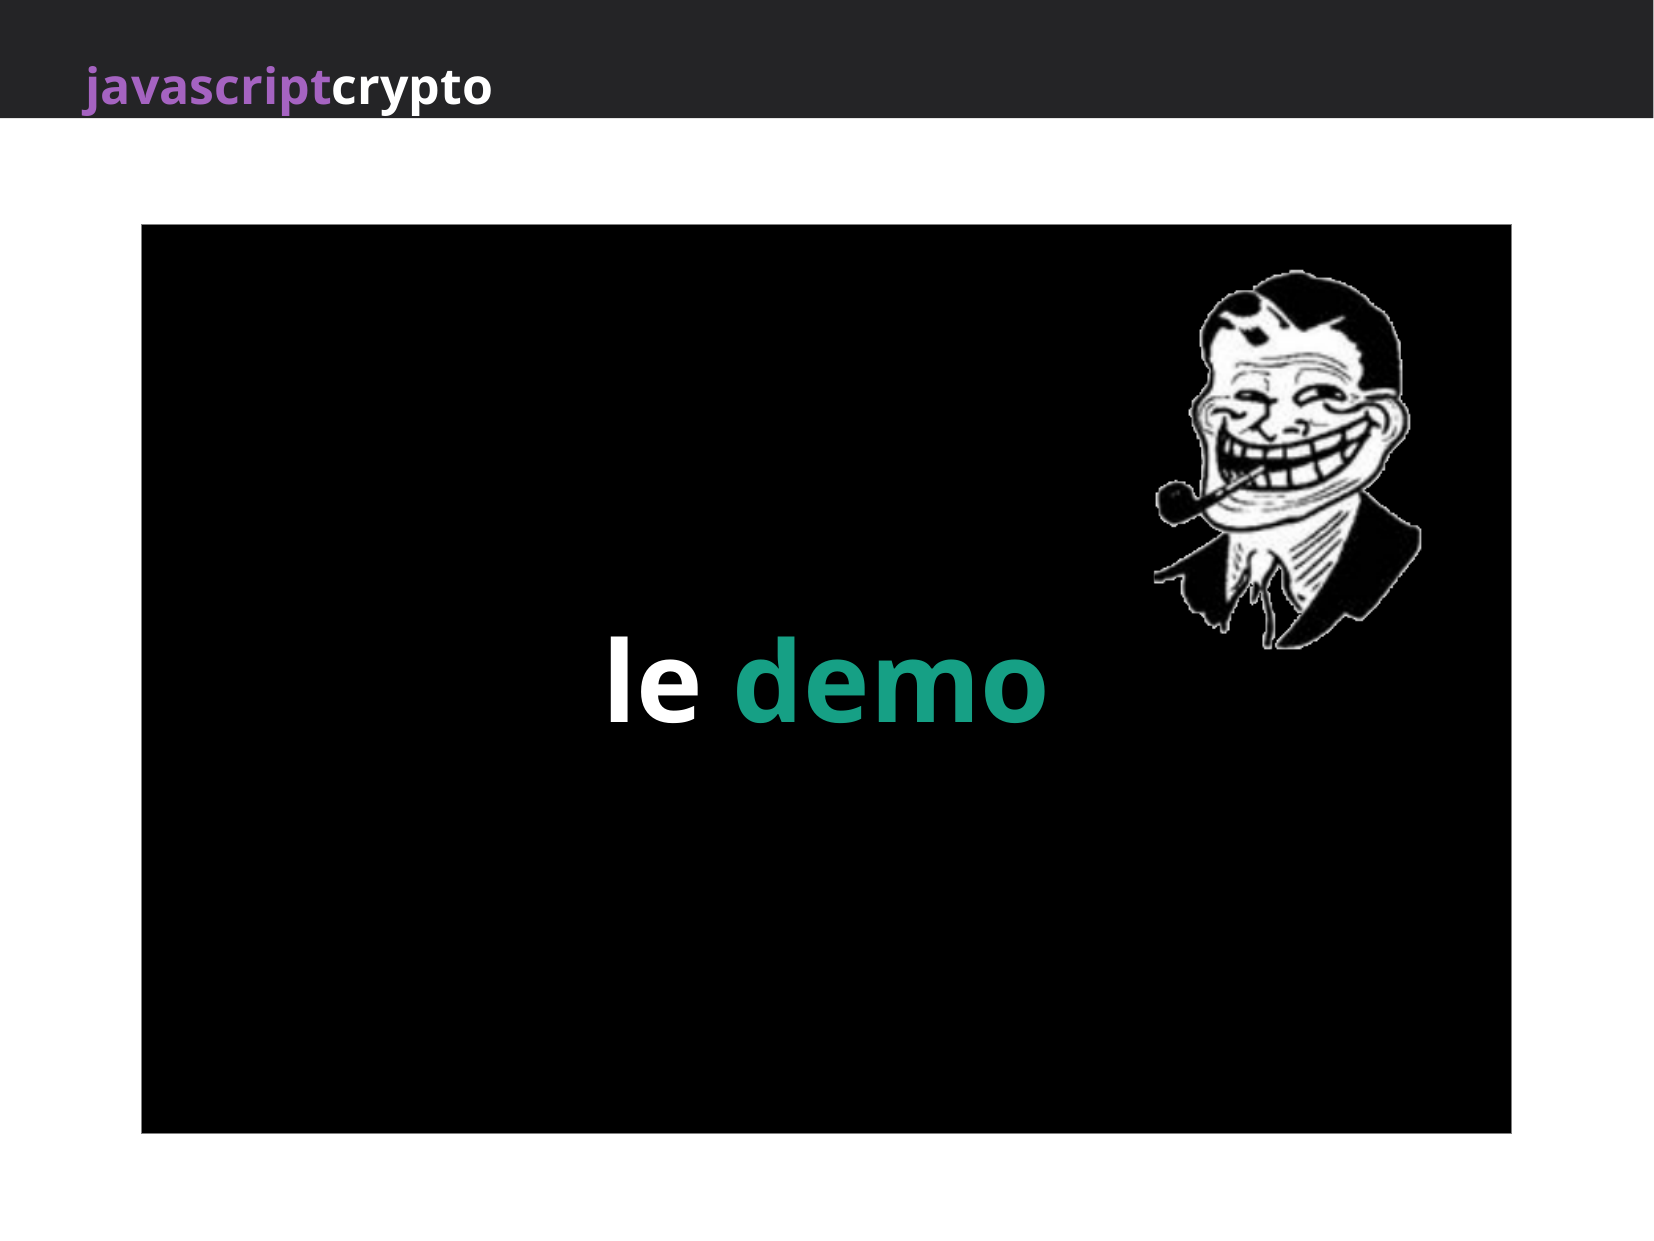

javascriptcrypto
le demo
krypt first of all is a framework